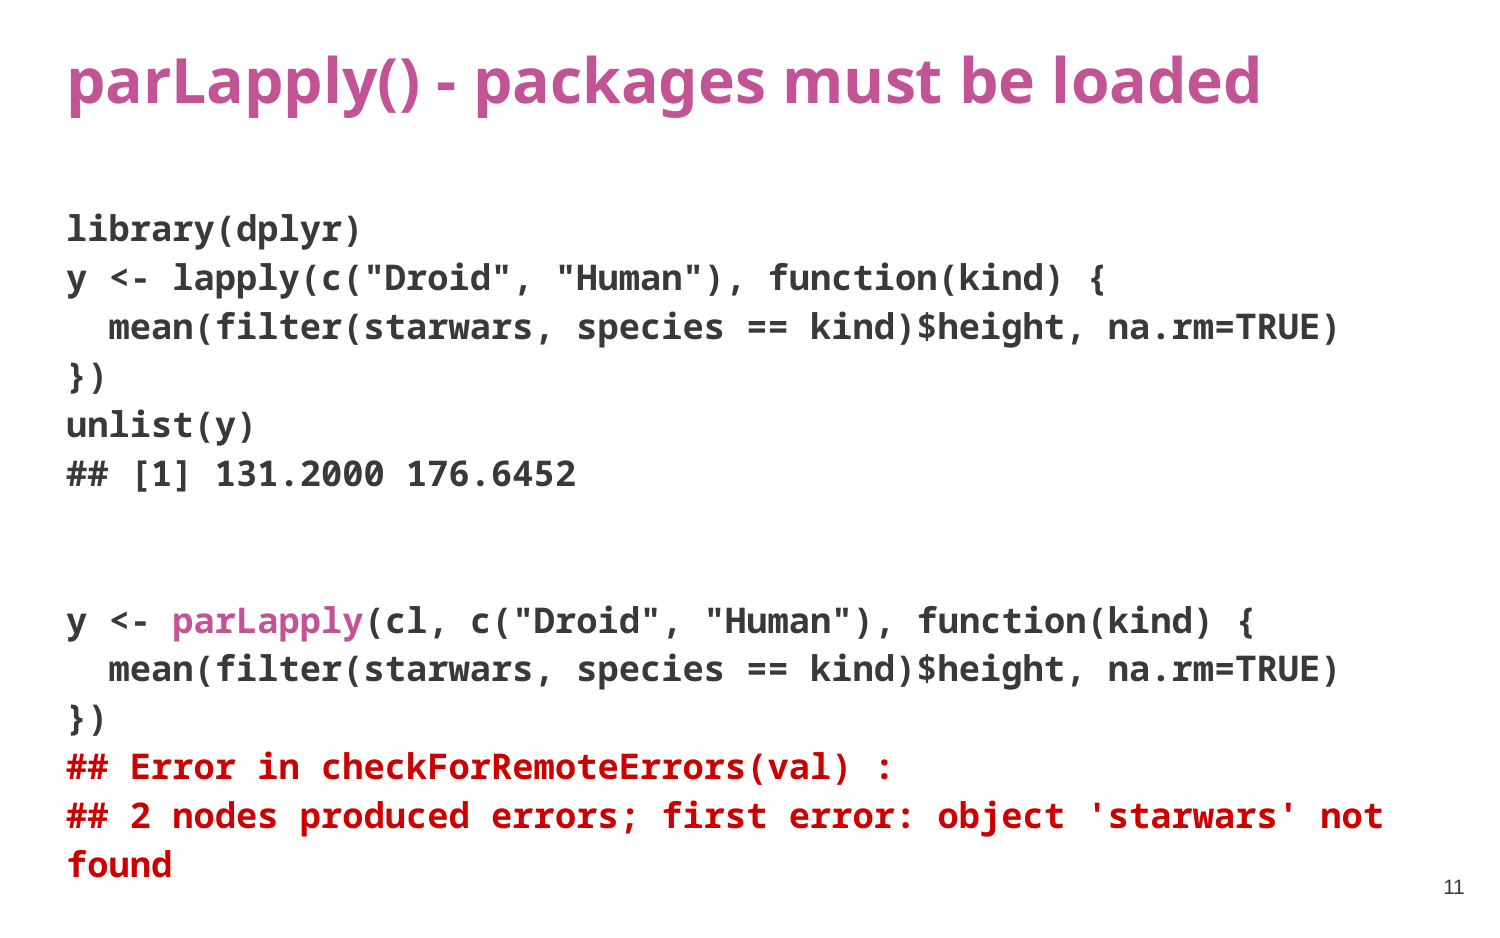

# parLapply() - packages must be loaded
library(dplyr)
y <- lapply(c("Droid", "Human"), function(kind) {
 mean(filter(starwars, species == kind)$height, na.rm=TRUE)
})
unlist(y)
## [1] 131.2000 176.6452
y <- parLapply(cl, c("Droid", "Human"), function(kind) {
 mean(filter(starwars, species == kind)$height, na.rm=TRUE)
})
## Error in checkForRemoteErrors(val) : ## 2 nodes produced errors; first error: object 'starwars' not found